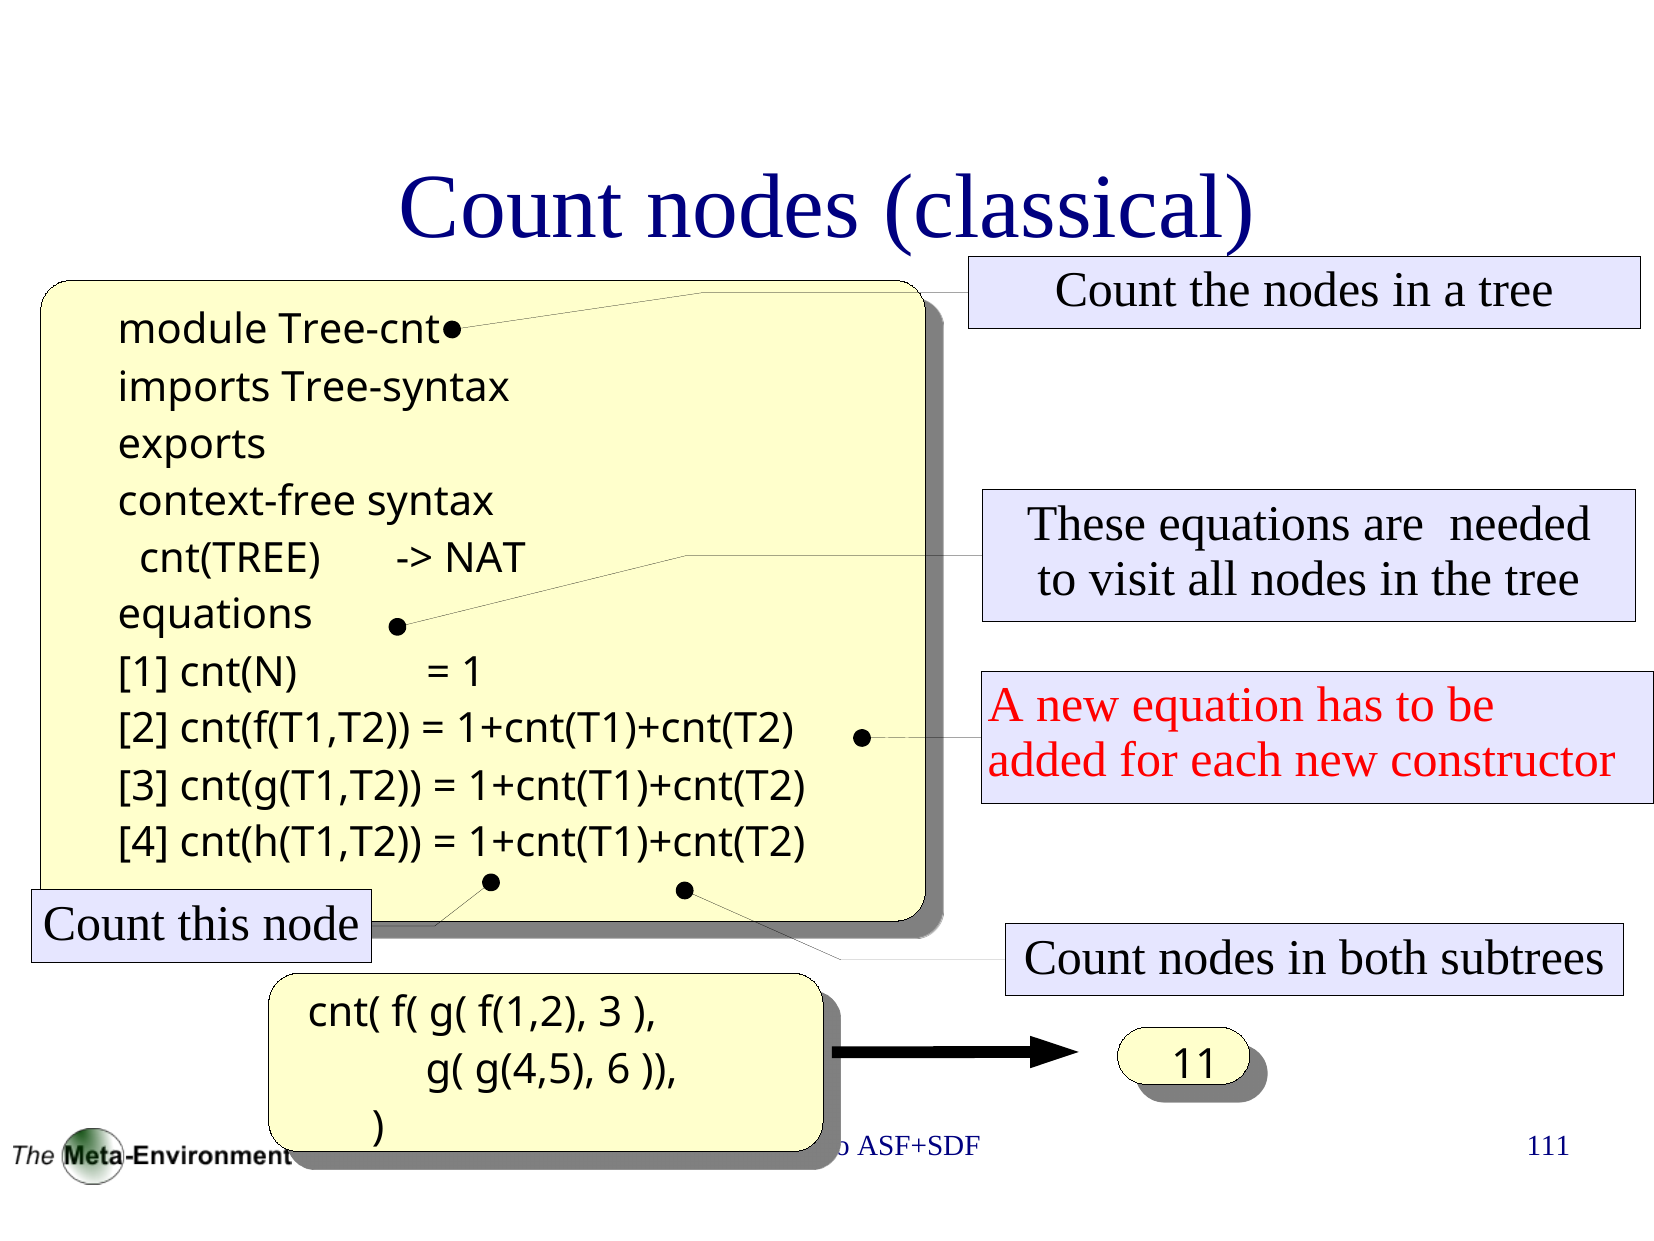

# Count nodes (classical)
module Tree-cnt
imports Tree-syntax
exports
context-free syntax
 cnt(TREE) -> NAT
equations
[1] cnt(N) = 1
[2] cnt(f(T1,T2)) = 1+cnt(T1)+cnt(T2)
[3] cnt(g(T1,T2)) = 1+cnt(T1)+cnt(T2)
[4] cnt(h(T1,T2)) = 1+cnt(T1)+cnt(T2)
cnt( f( g( f(1,2), 3 ),
 g( g(4,5), 6 )),
 )
11
111